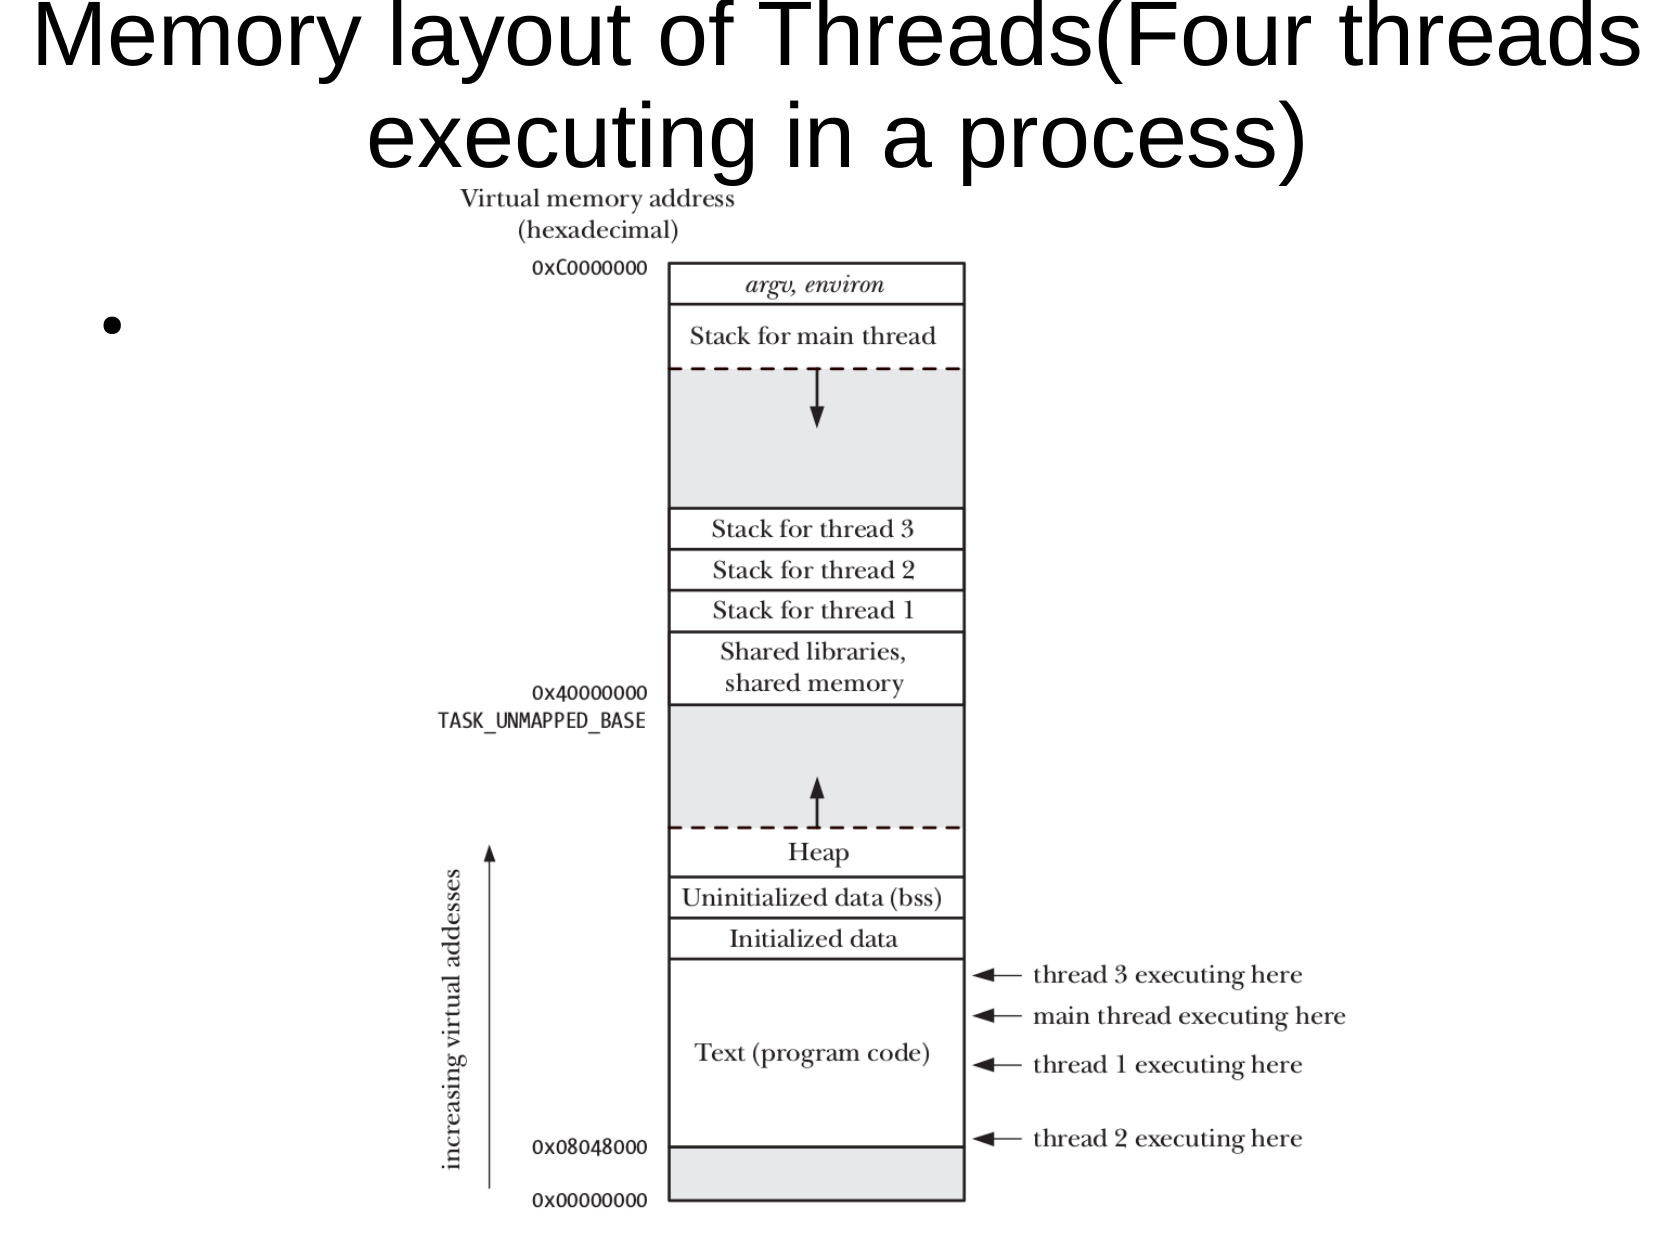

# Memory layout of Threads(Four threads executing in a process)